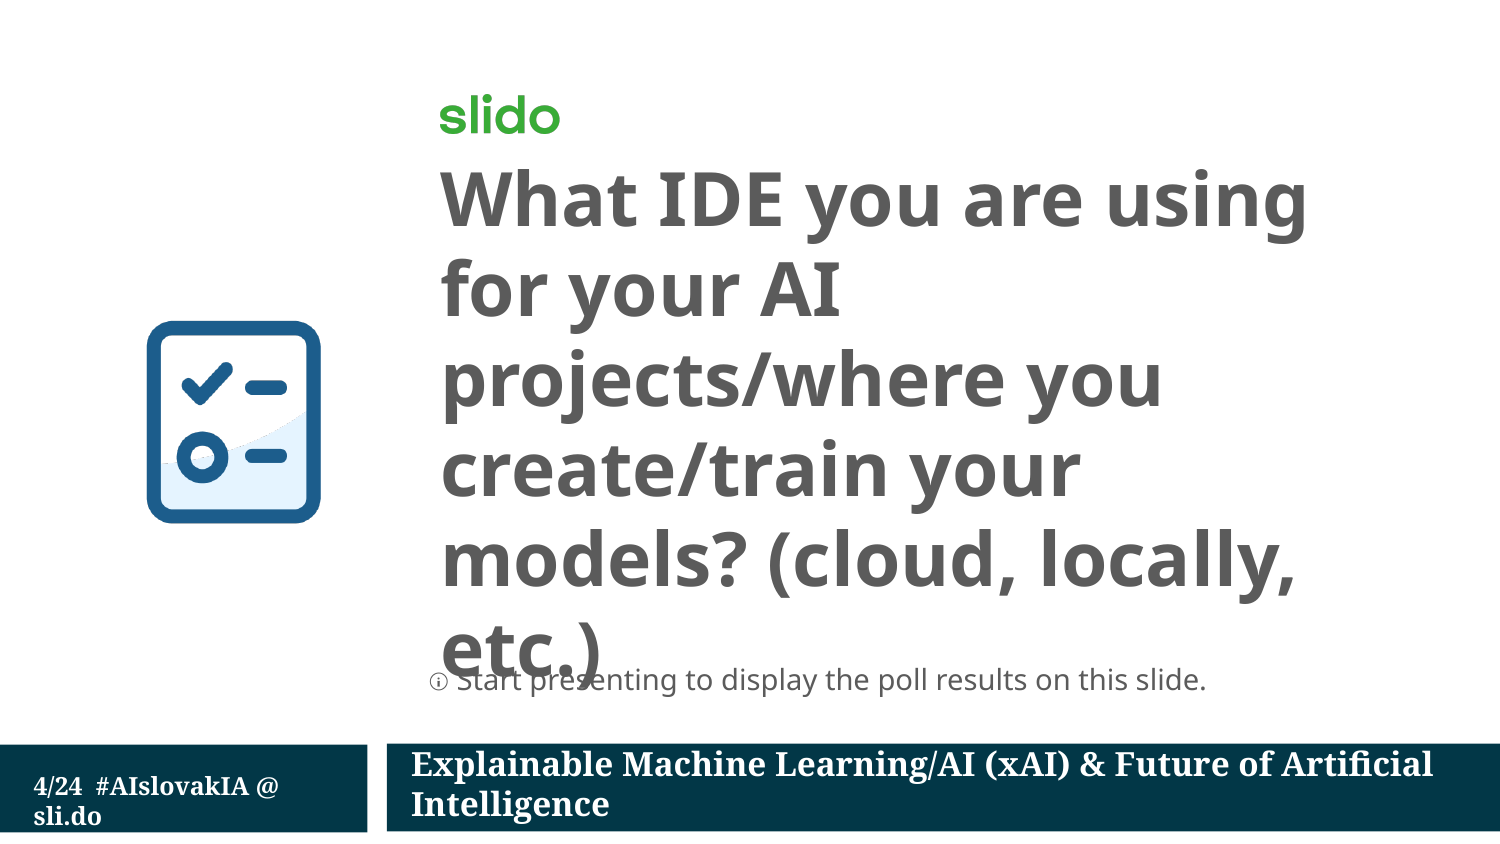

What IDE you are using for your AI projects/where you create/train your models? (cloud, locally, etc.)
ⓘ Start presenting to display the poll results on this slide.
Explainable Machine Learning/AI (xAI) & Future of Artificial Intelligence
4/24 #AIslovakIA @ sli.do